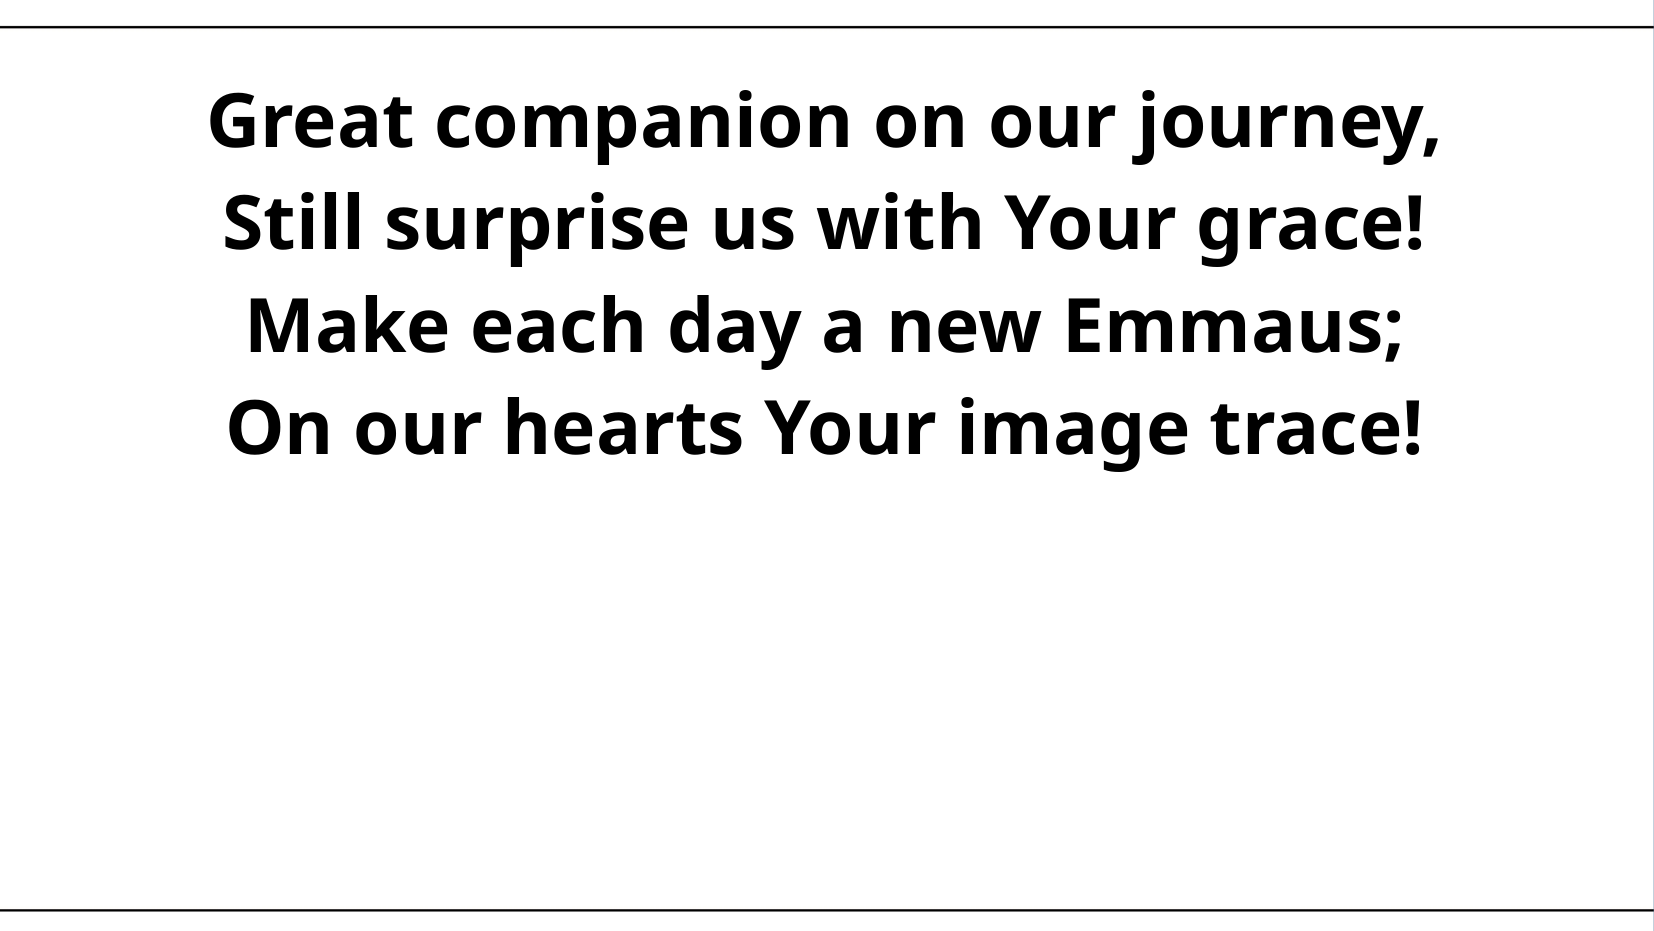

Great companion on our journey,
Still surprise us with Your grace!
Make each day a new Emmaus;
On our hearts Your image trace!